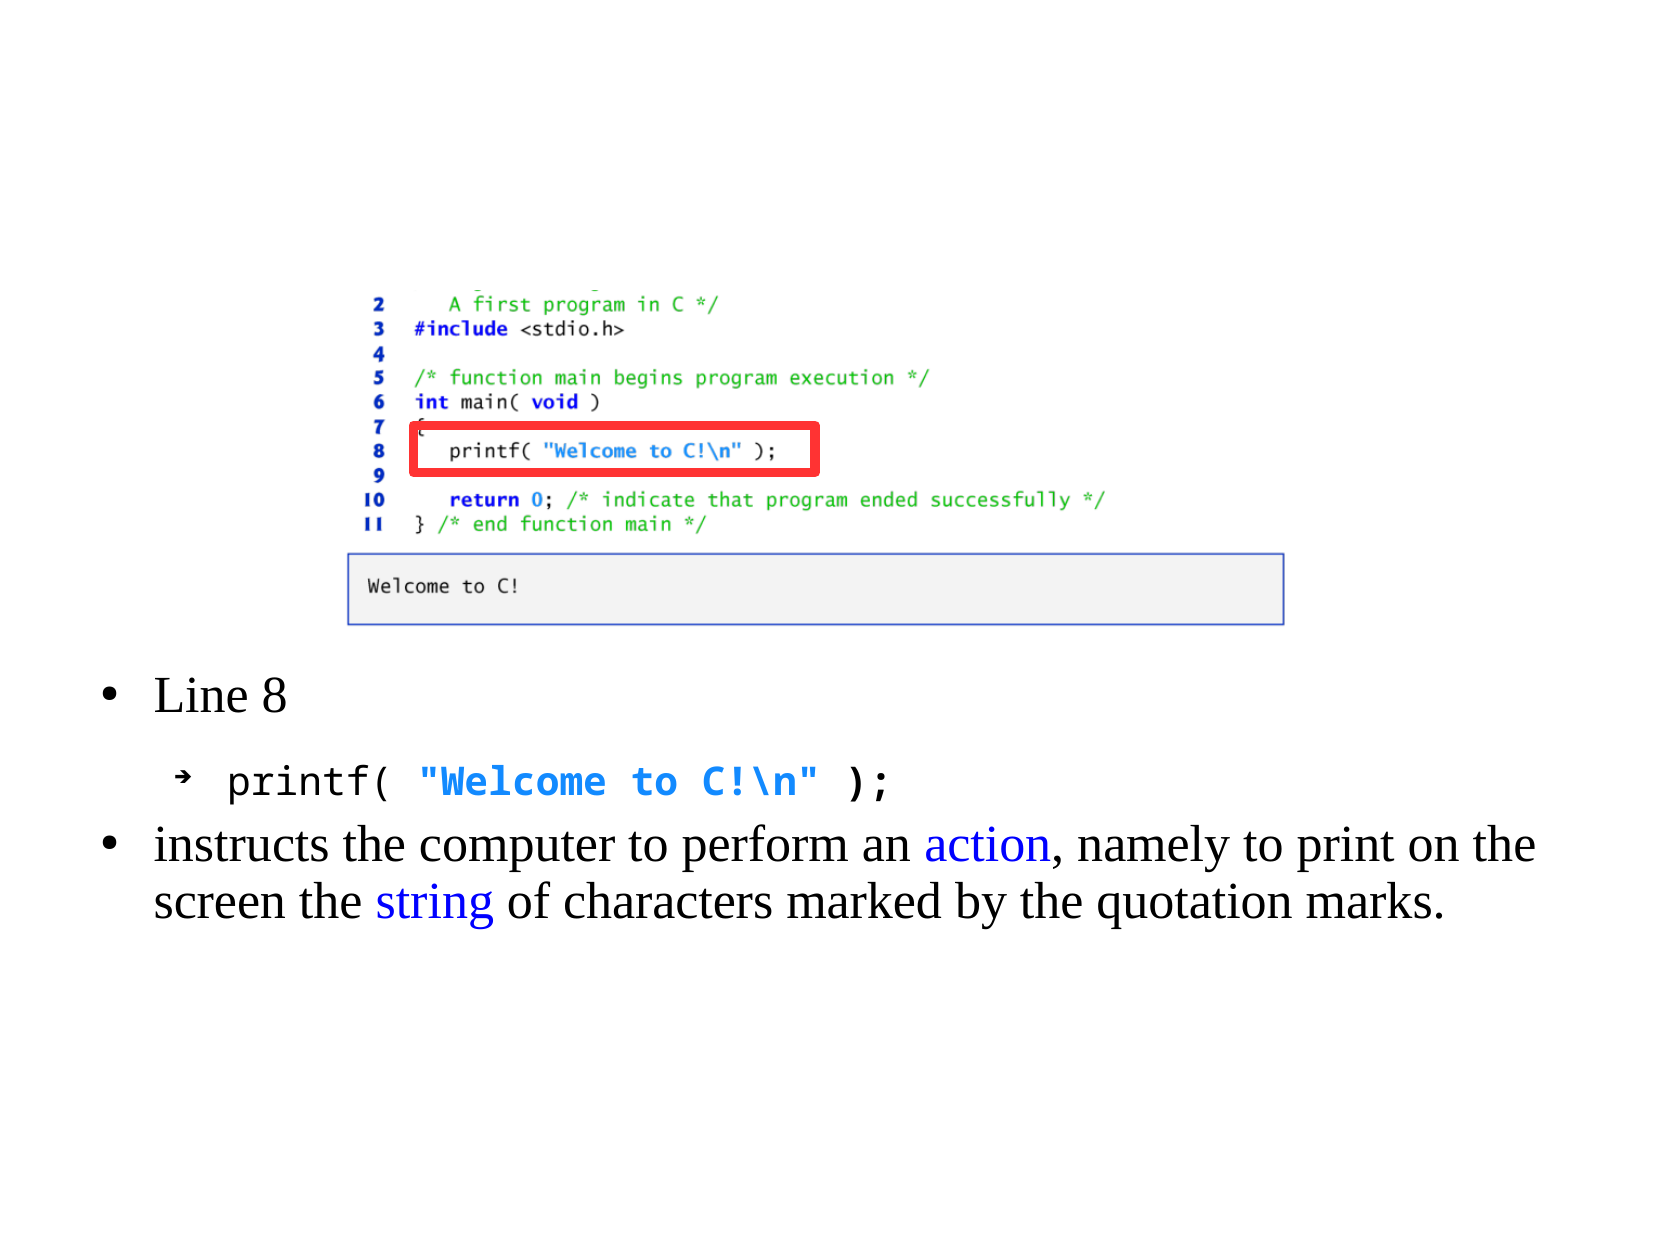

#
Line 8
printf( "Welcome to C!\n" );
instructs the computer to perform an action, namely to print on the screen the string of characters marked by the quotation marks.